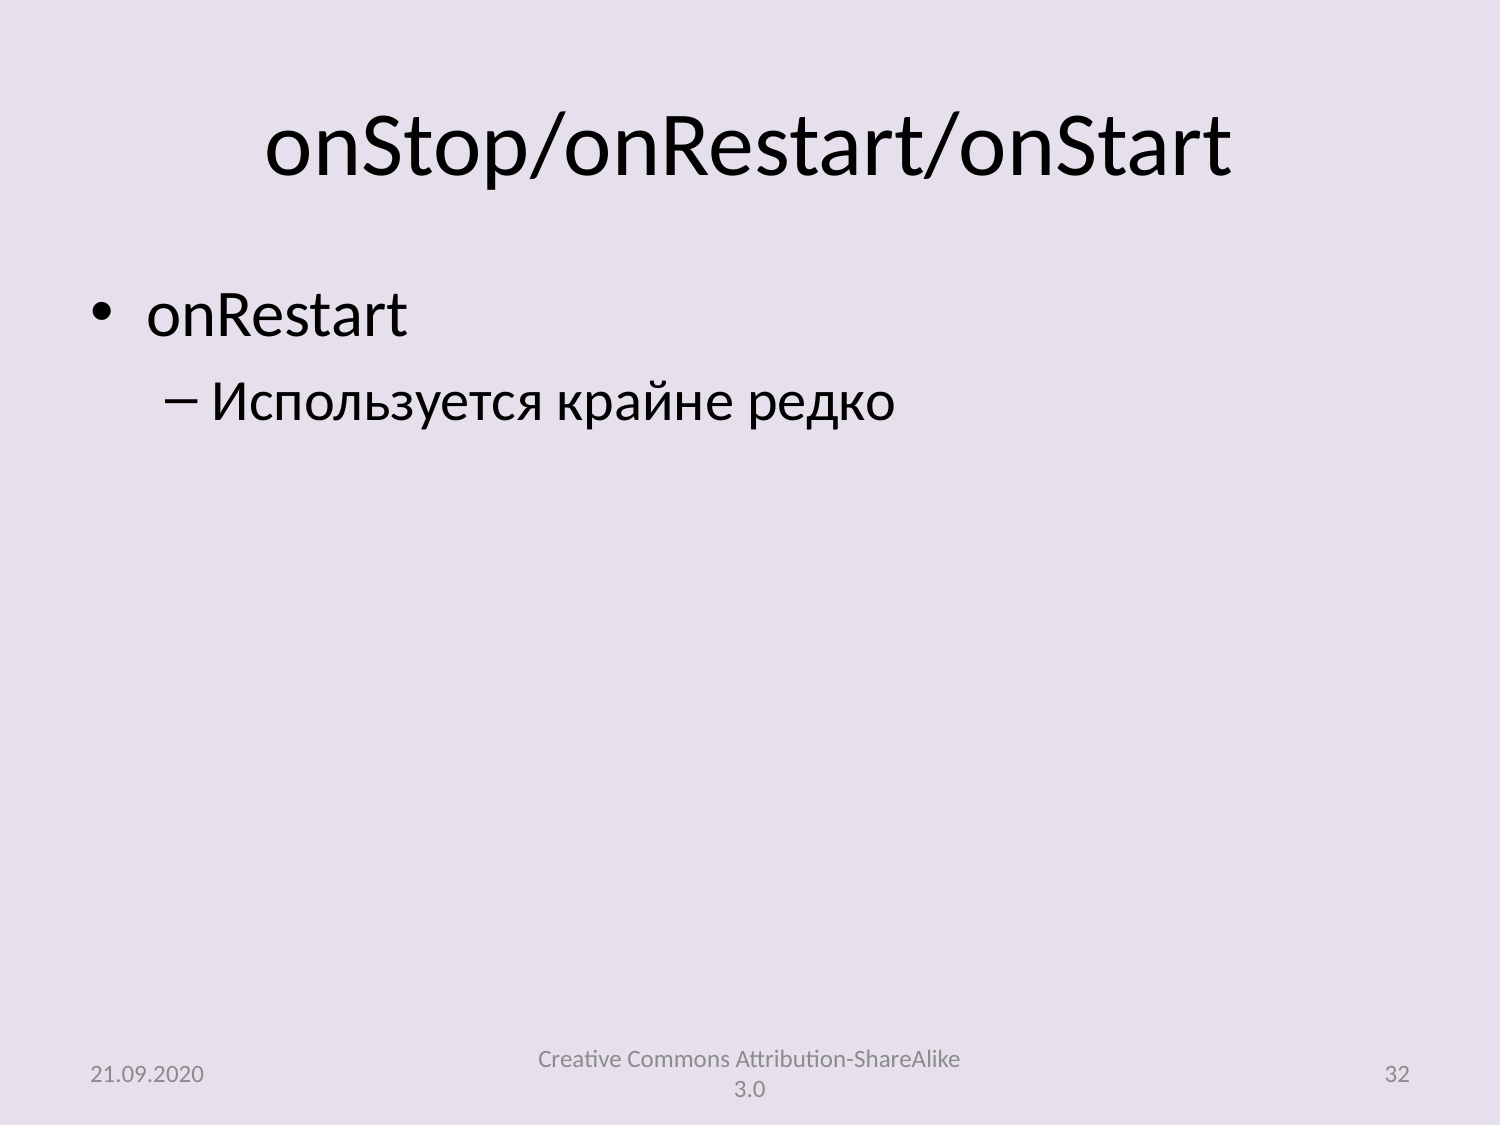

# onStop/onRestart/onStart
onRestart
Используется крайне редко
21.09.2020
Creative Commons Attribution-ShareAlike 3.0
32